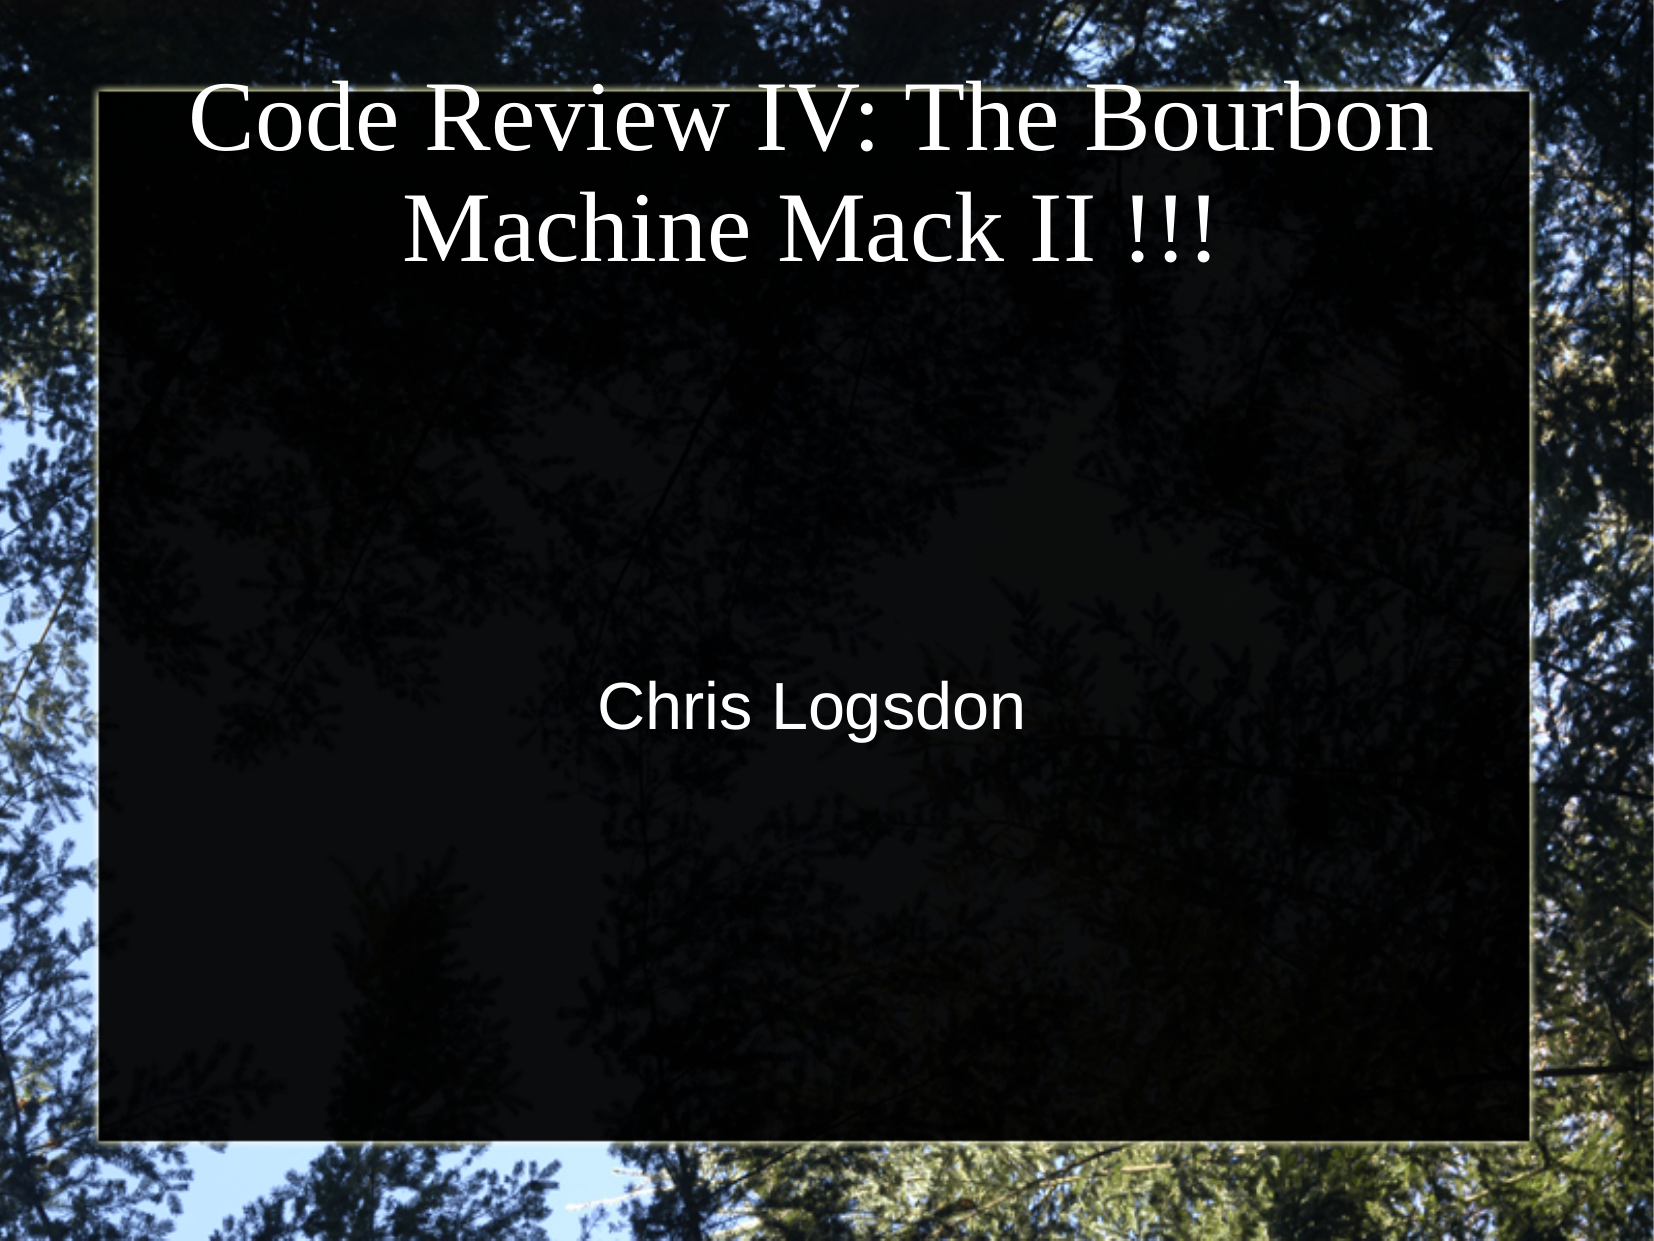

# Code Review IV: The Bourbon Machine Mack II !!!
Chris Logsdon